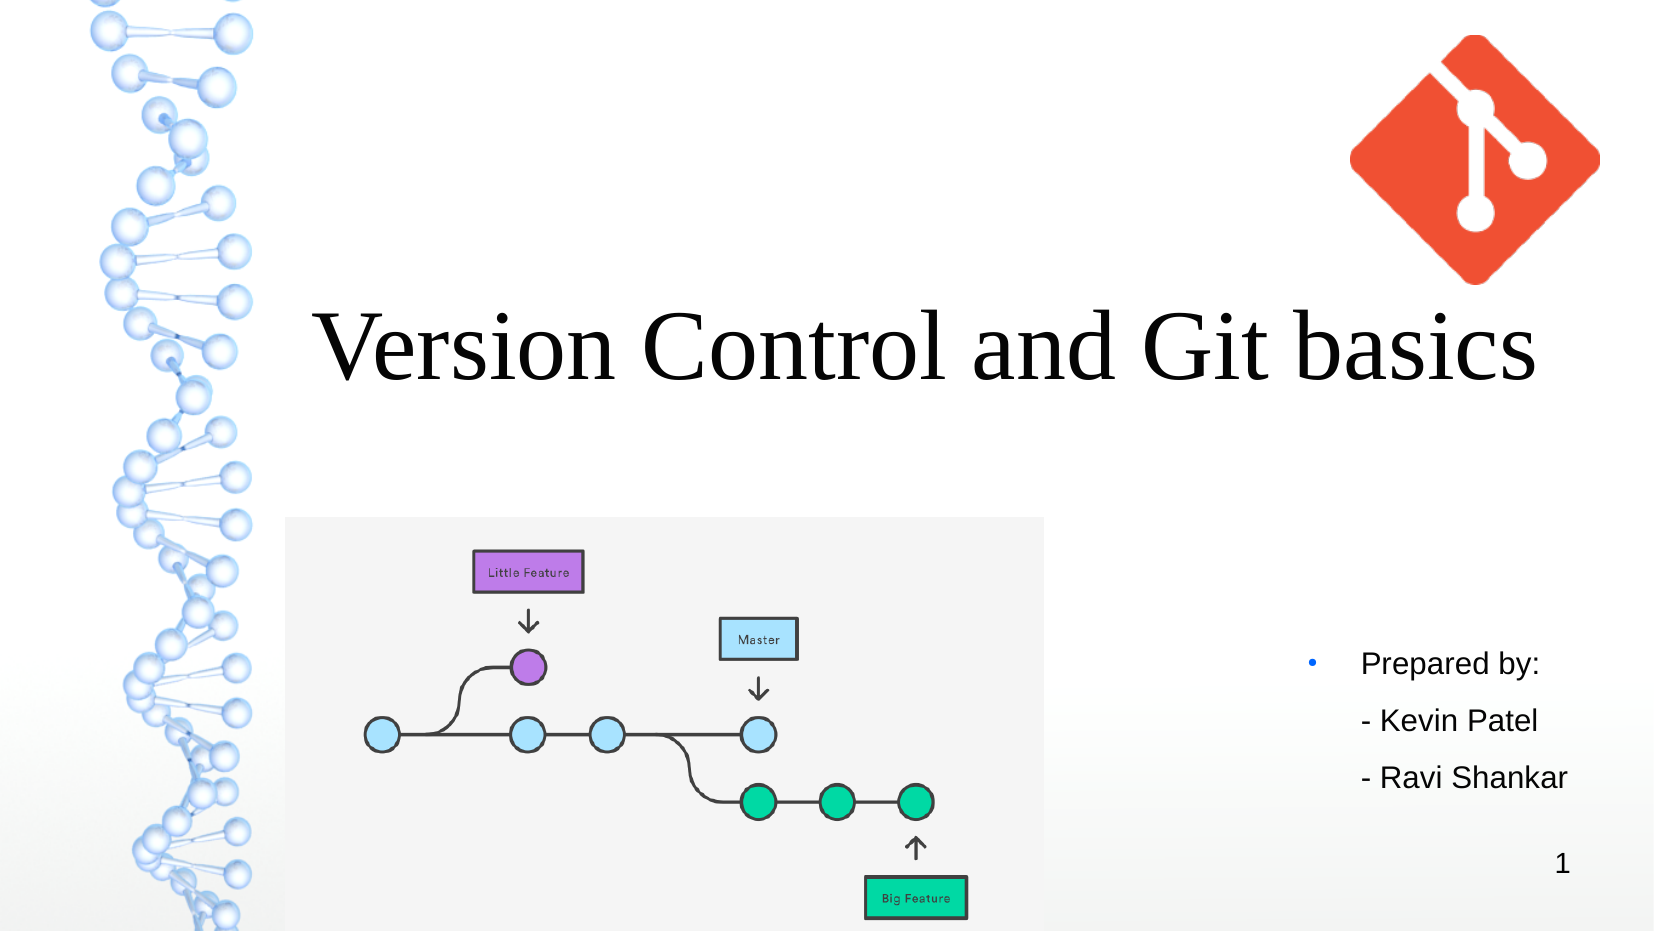

# Version Control and Git basics
Prepared by:
- Kevin Patel
- Ravi Shankar
1